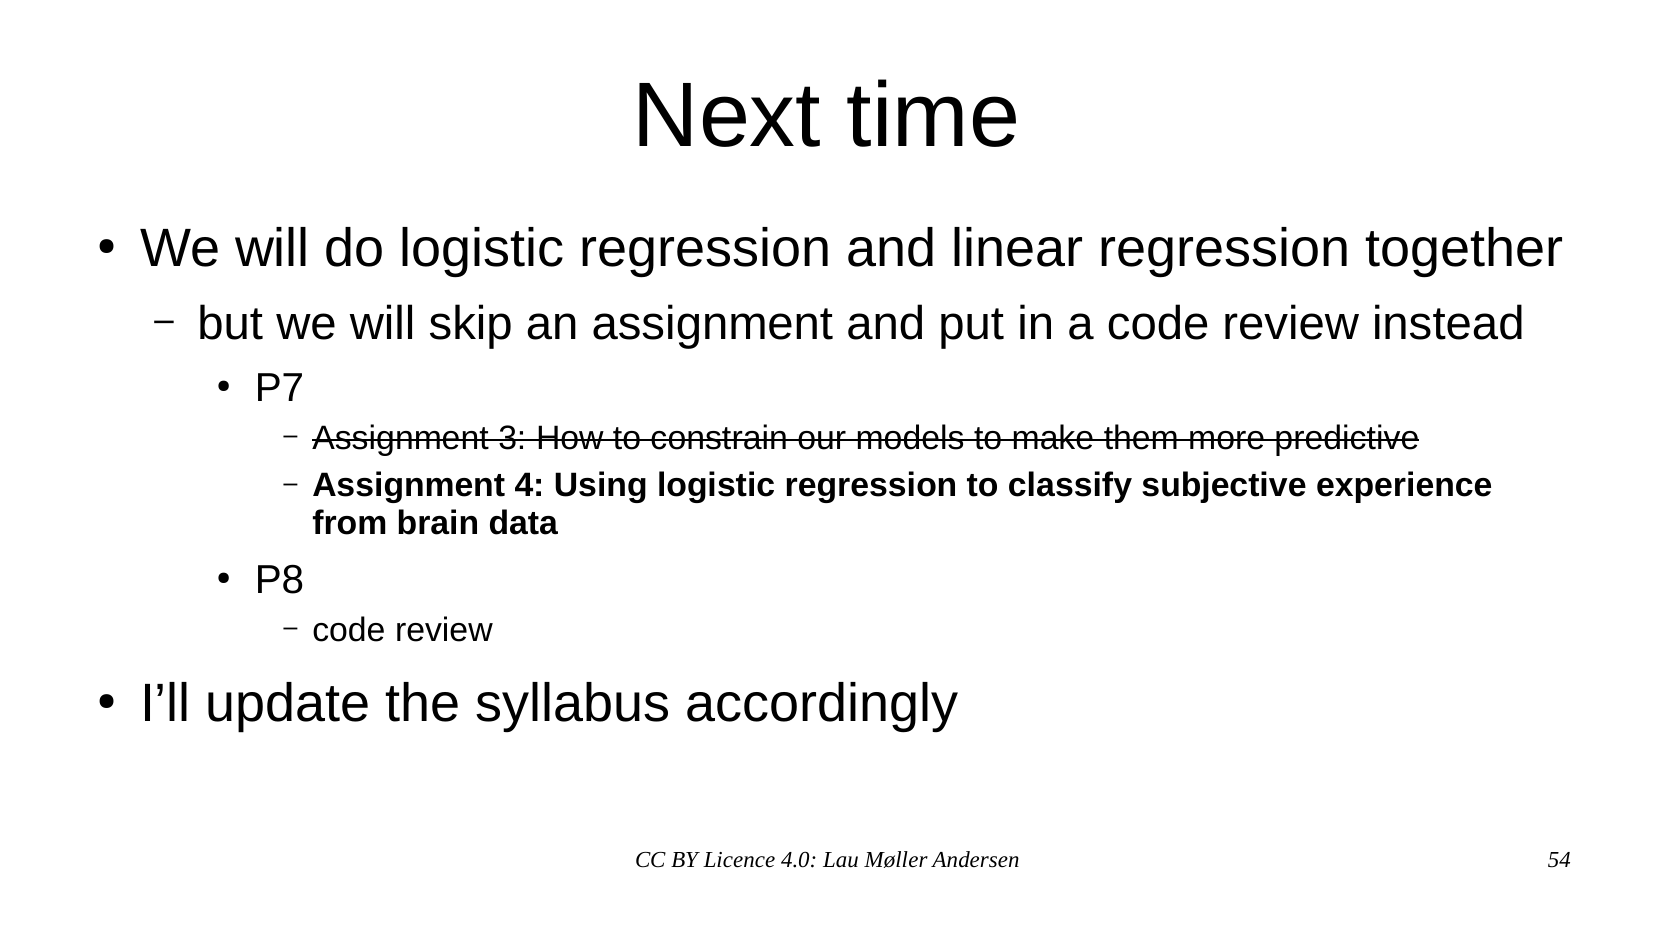

# Next time
We will do logistic regression and linear regression together
but we will skip an assignment and put in a code review instead
P7
Assignment 3: How to constrain our models to make them more predictive
Assignment 4: Using logistic regression to classify subjective experience from brain data
P8
code review
I’ll update the syllabus accordingly
CC BY Licence 4.0: Lau Møller Andersen
54